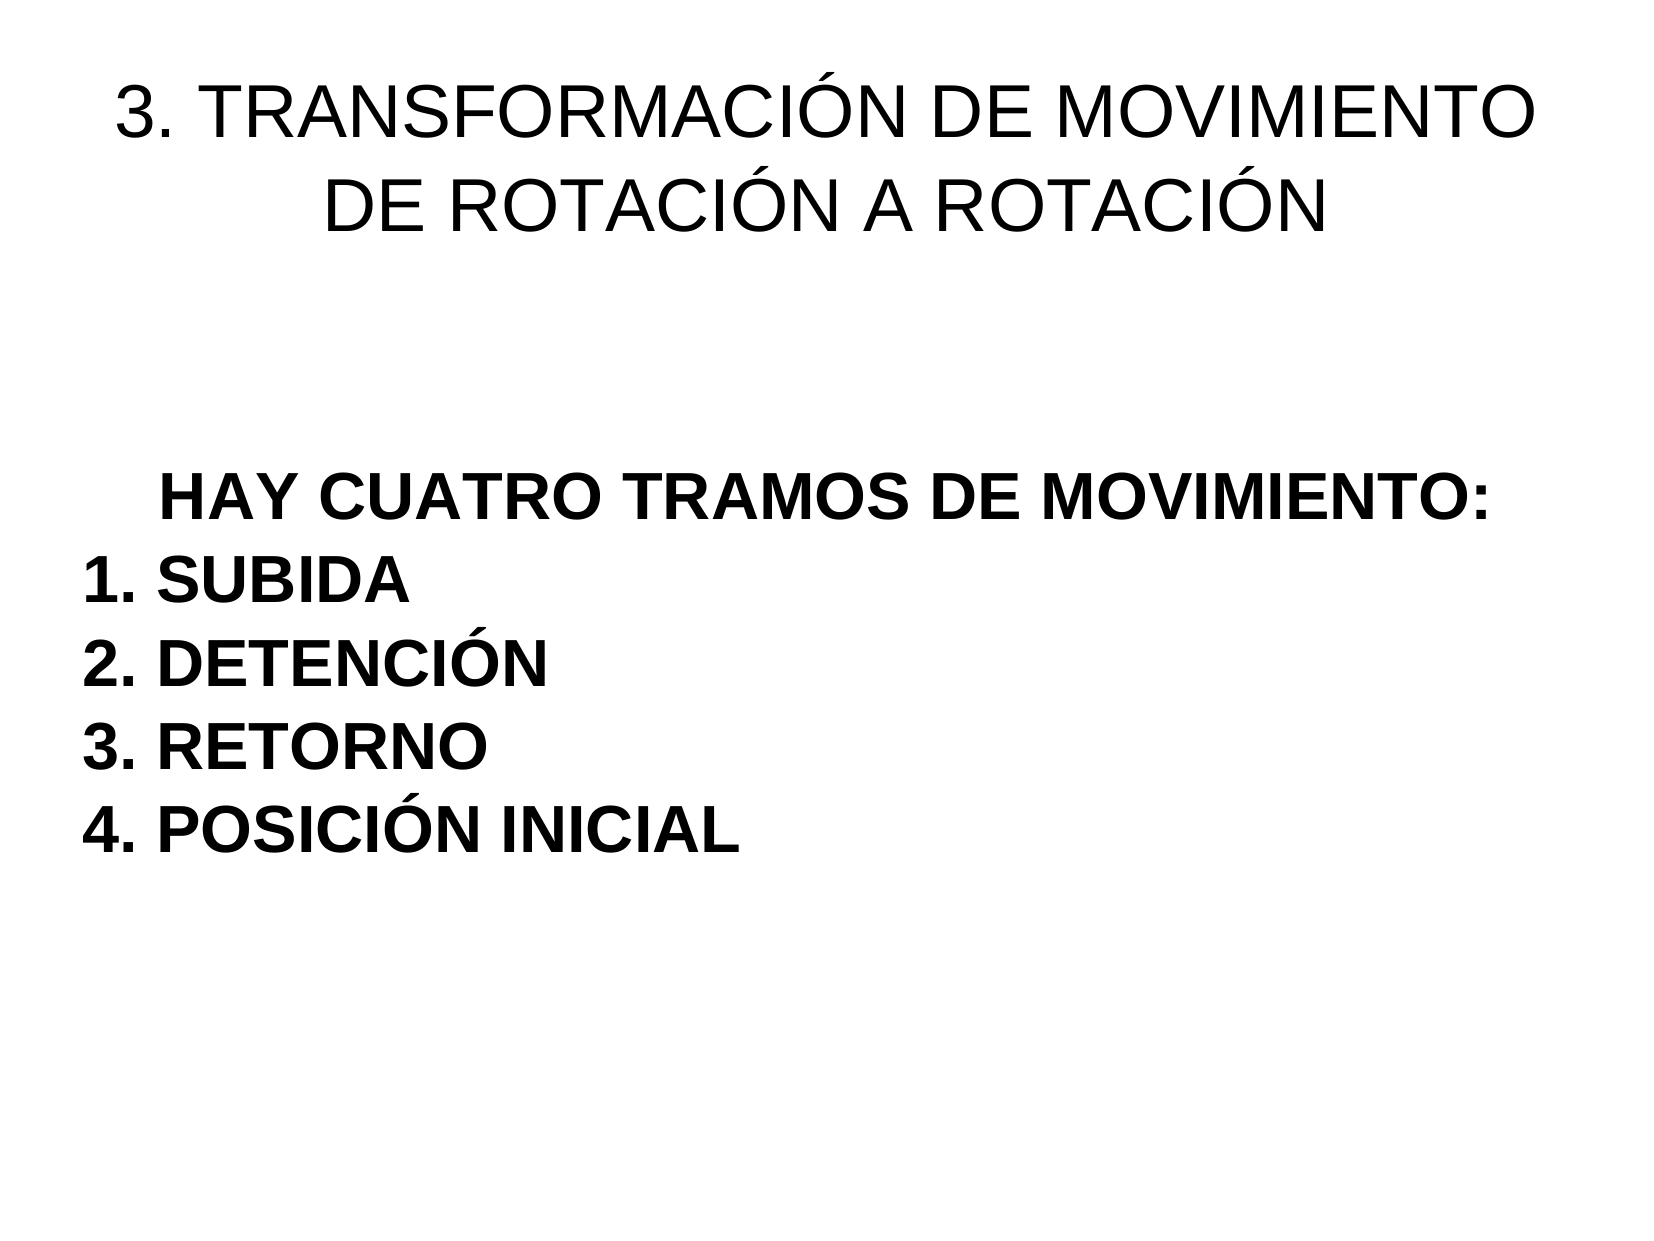

# 3. TRANSFORMACIÓN DE MOVIMIENTO DE ROTACIÓN A ROTACIÓN
HAY CUATRO TRAMOS DE MOVIMIENTO:
1. SUBIDA
2. DETENCIÓN
3. RETORNO
4. POSICIÓN INICIAL